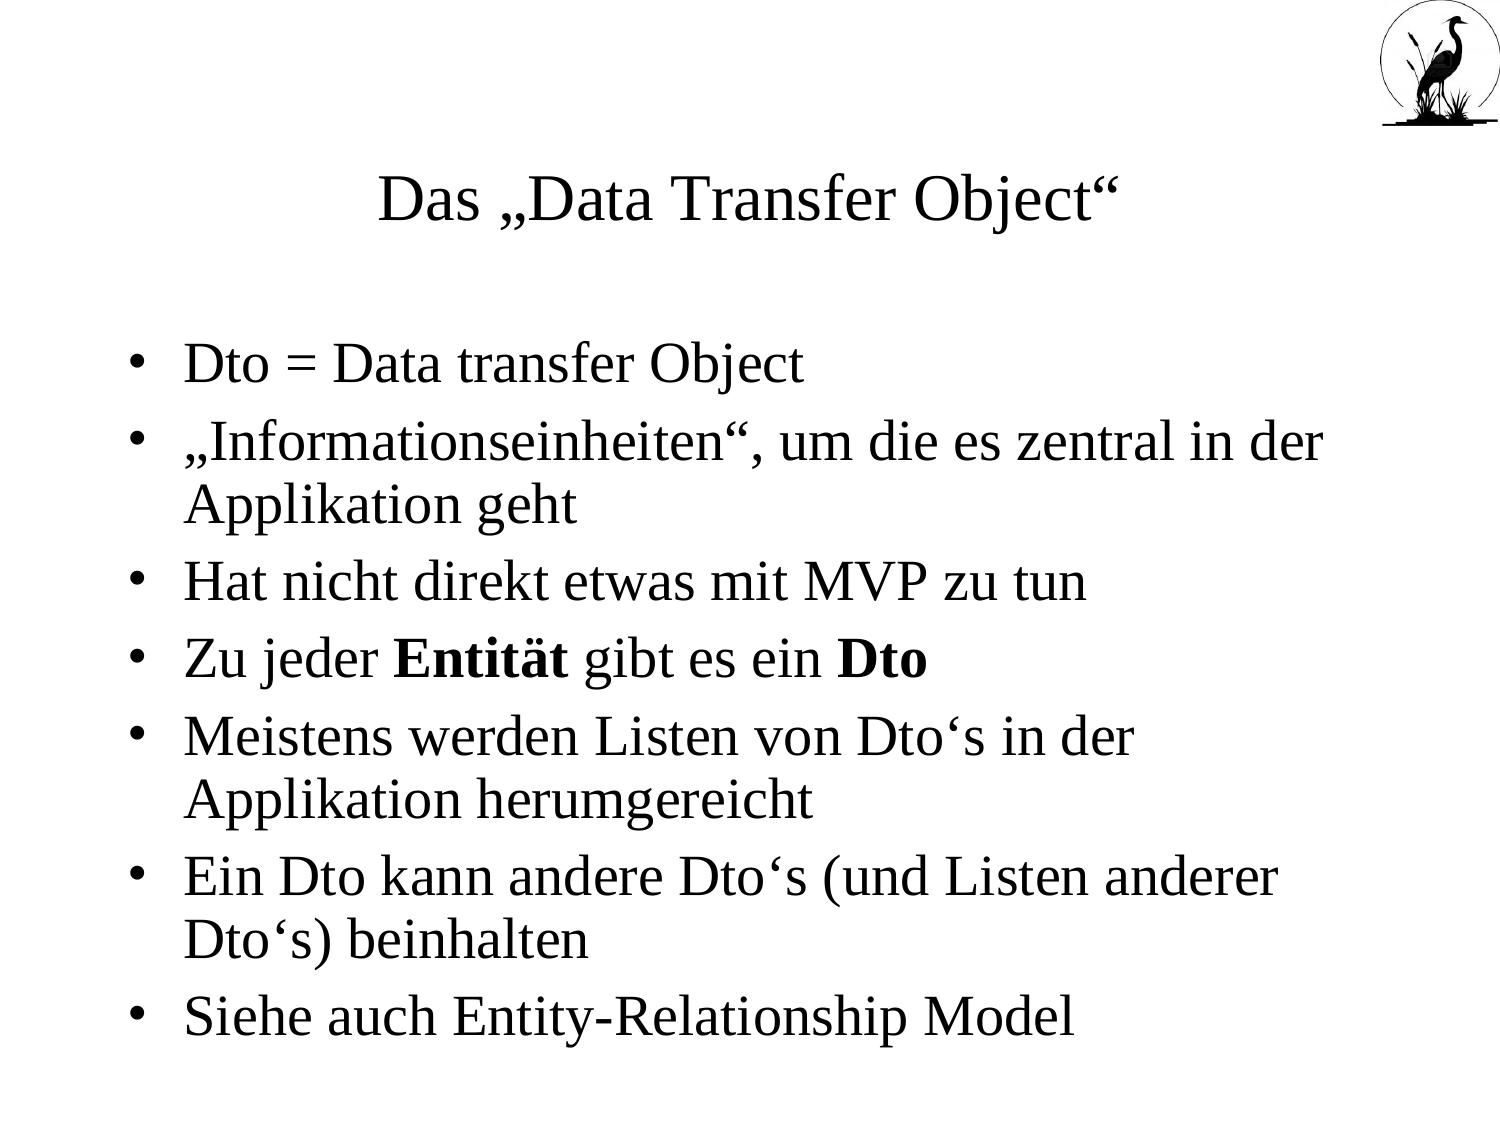

# Das „Data Transfer Object“
Dto = Data transfer Object
„Informationseinheiten“, um die es zentral in der Applikation geht
Hat nicht direkt etwas mit MVP zu tun
Zu jeder Entität gibt es ein Dto
Meistens werden Listen von Dto‘s in der Applikation herumgereicht
Ein Dto kann andere Dto‘s (und Listen anderer Dto‘s) beinhalten
Siehe auch Entity-Relationship Model